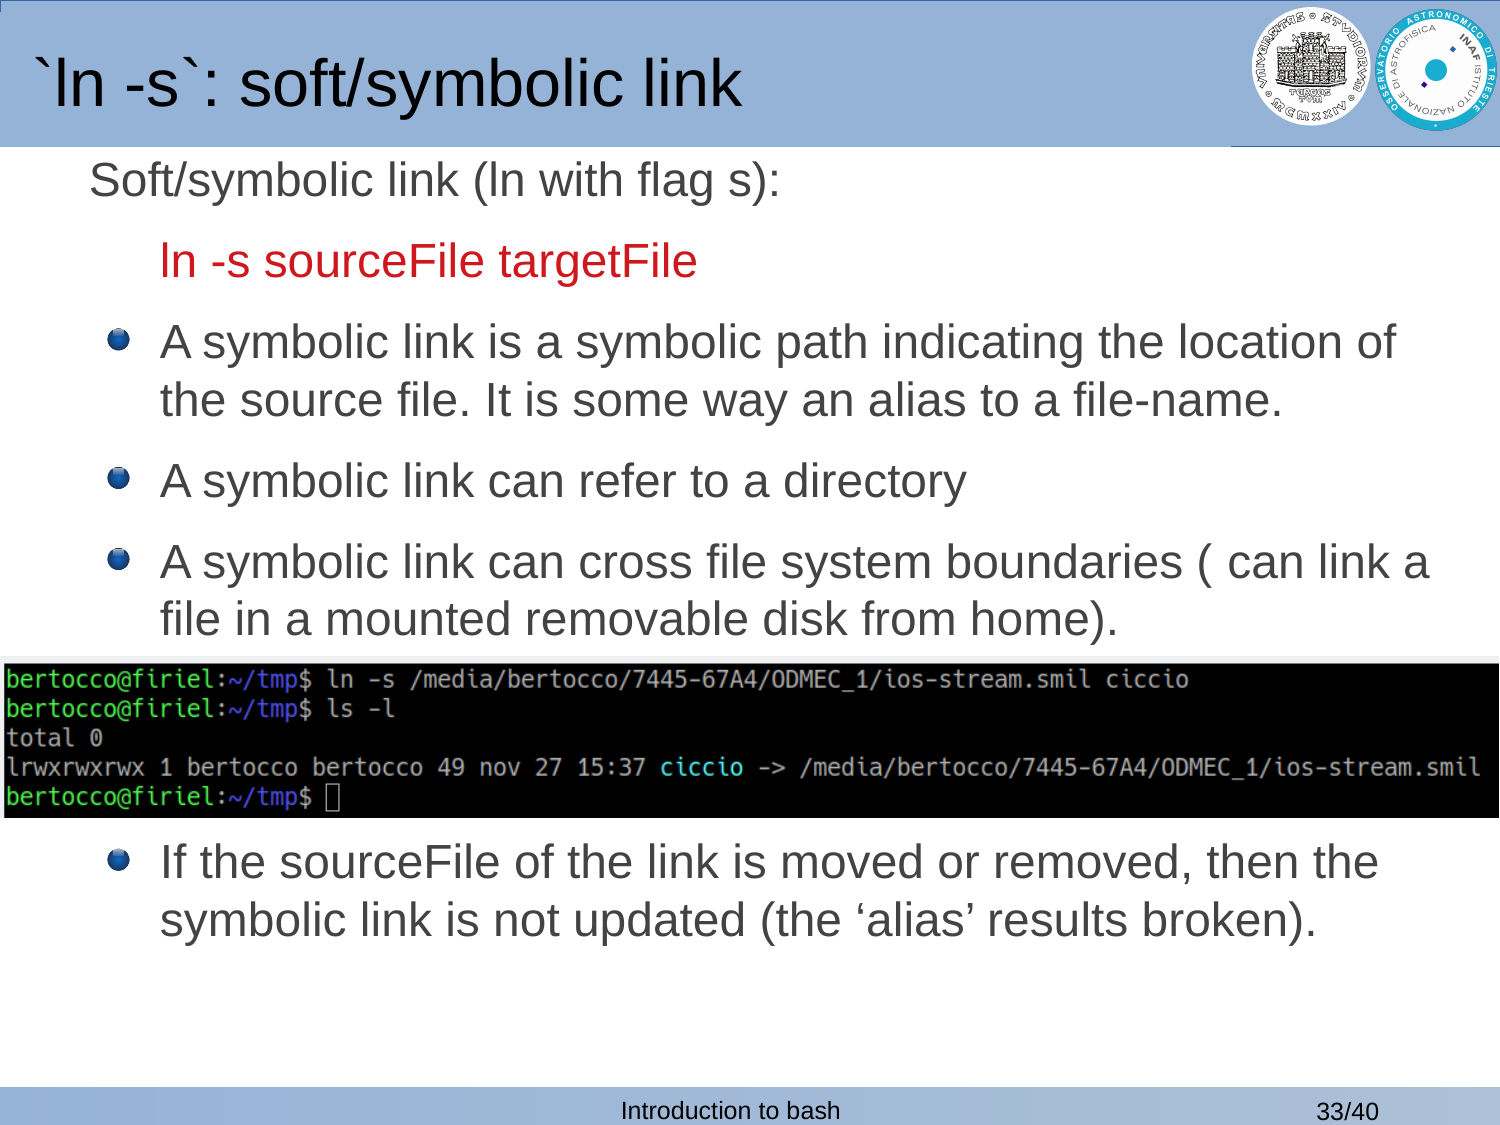

`ln -s`: soft/symbolic link
# Soft/symbolic link (ln with flag s):
ln -s sourceFile targetFile
A symbolic link is a symbolic path indicating the location of the source file. It is some way an alias to a file-name.
A symbolic link can refer to a directory
A symbolic link can cross file system boundaries ( can link a file in a mounted removable disk from home).
If the sourceFile of the link is moved or removed, then the symbolic link is not updated (the ‘alias’ results broken).